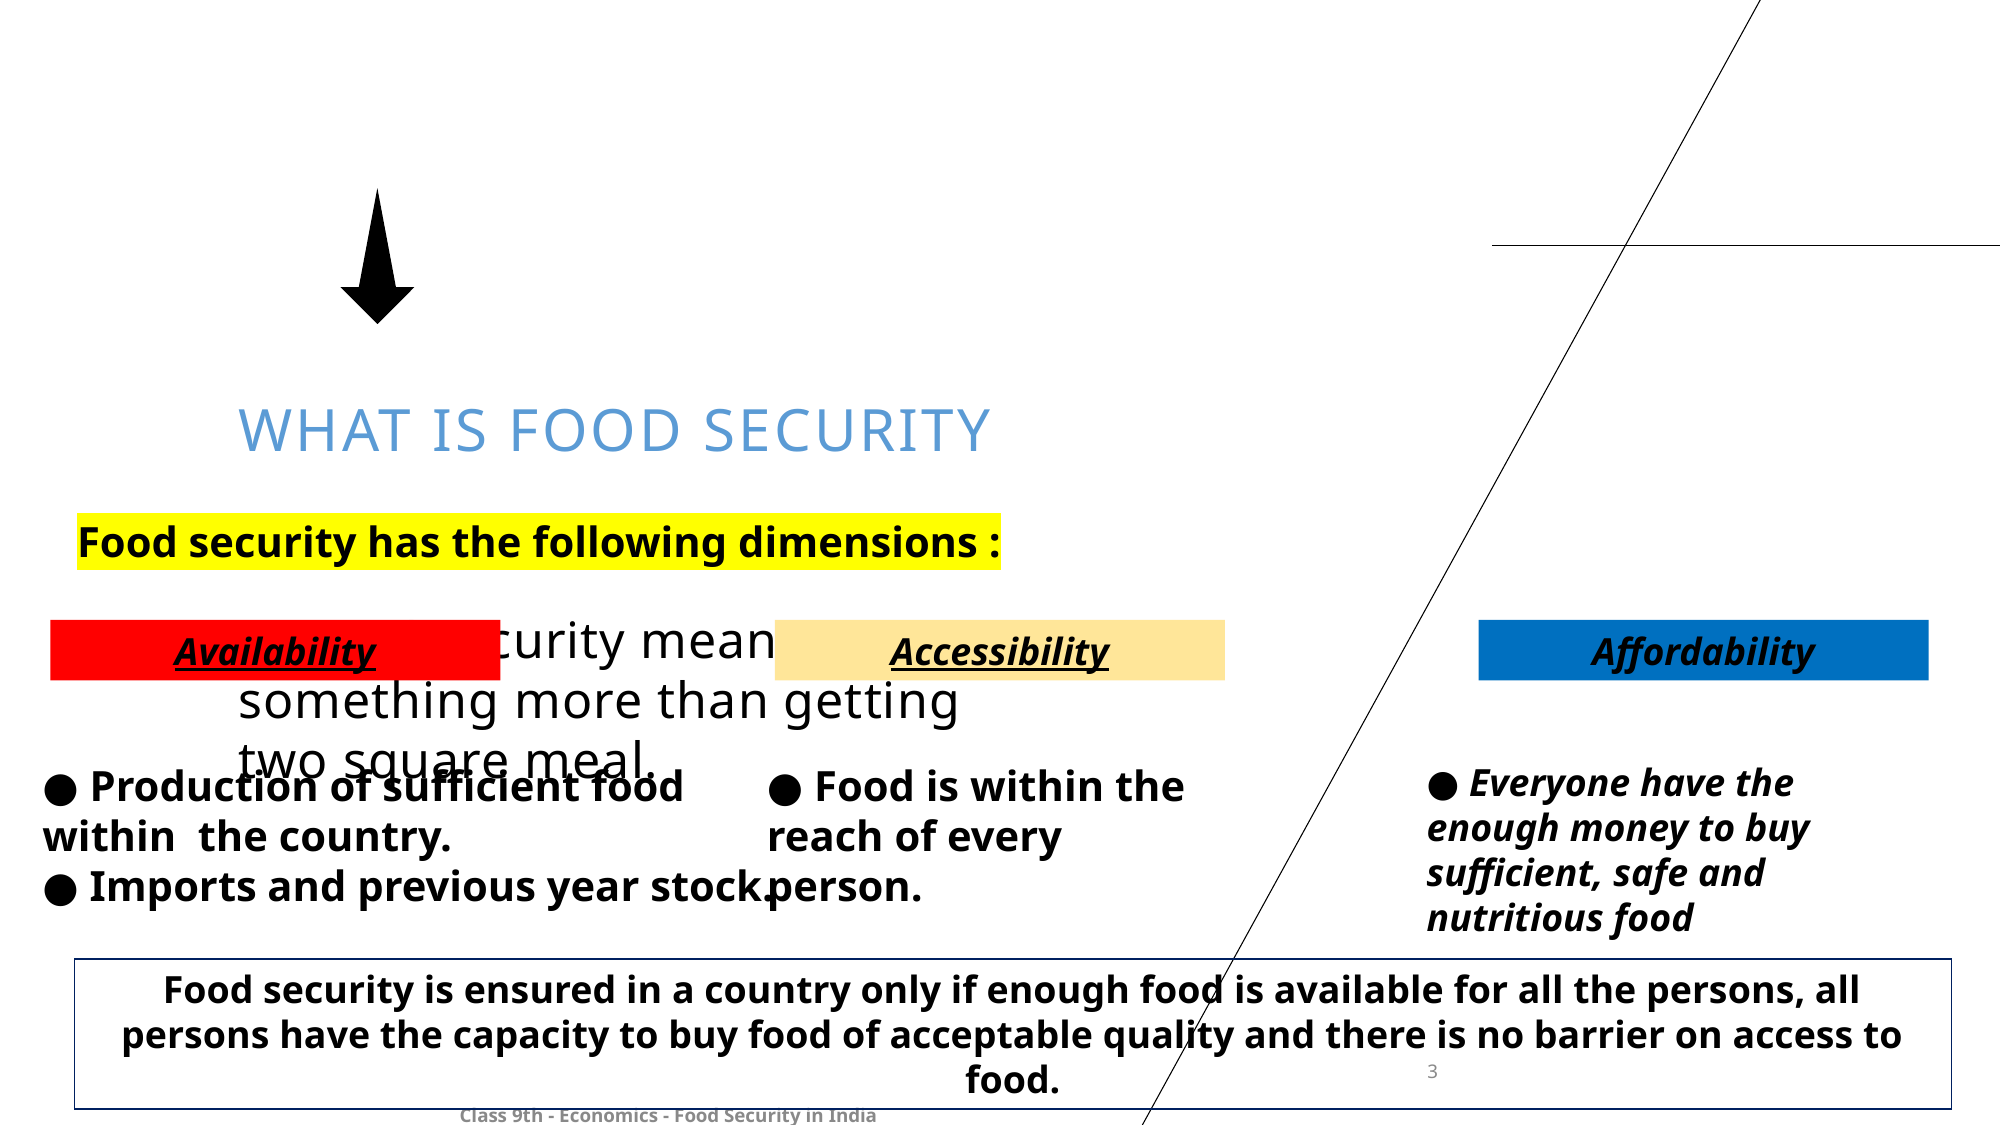

# What is food Security
Food security has the following dimensions :
❖ Food security means something more than getting two square meal.
Availability
Accessibility
Affordability
● Production of sufficient food within  the country.
● Imports and previous year stock.
● Food is within the reach of every person.
● Everyone have the enough money to buy sufficient, safe and nutritious food
Food security is ensured in a country only if enough food is available for all the persons, all persons have the capacity to buy food of acceptable quality and there is no barrier on access to food.
Class 9th - Economics - Food Security in India